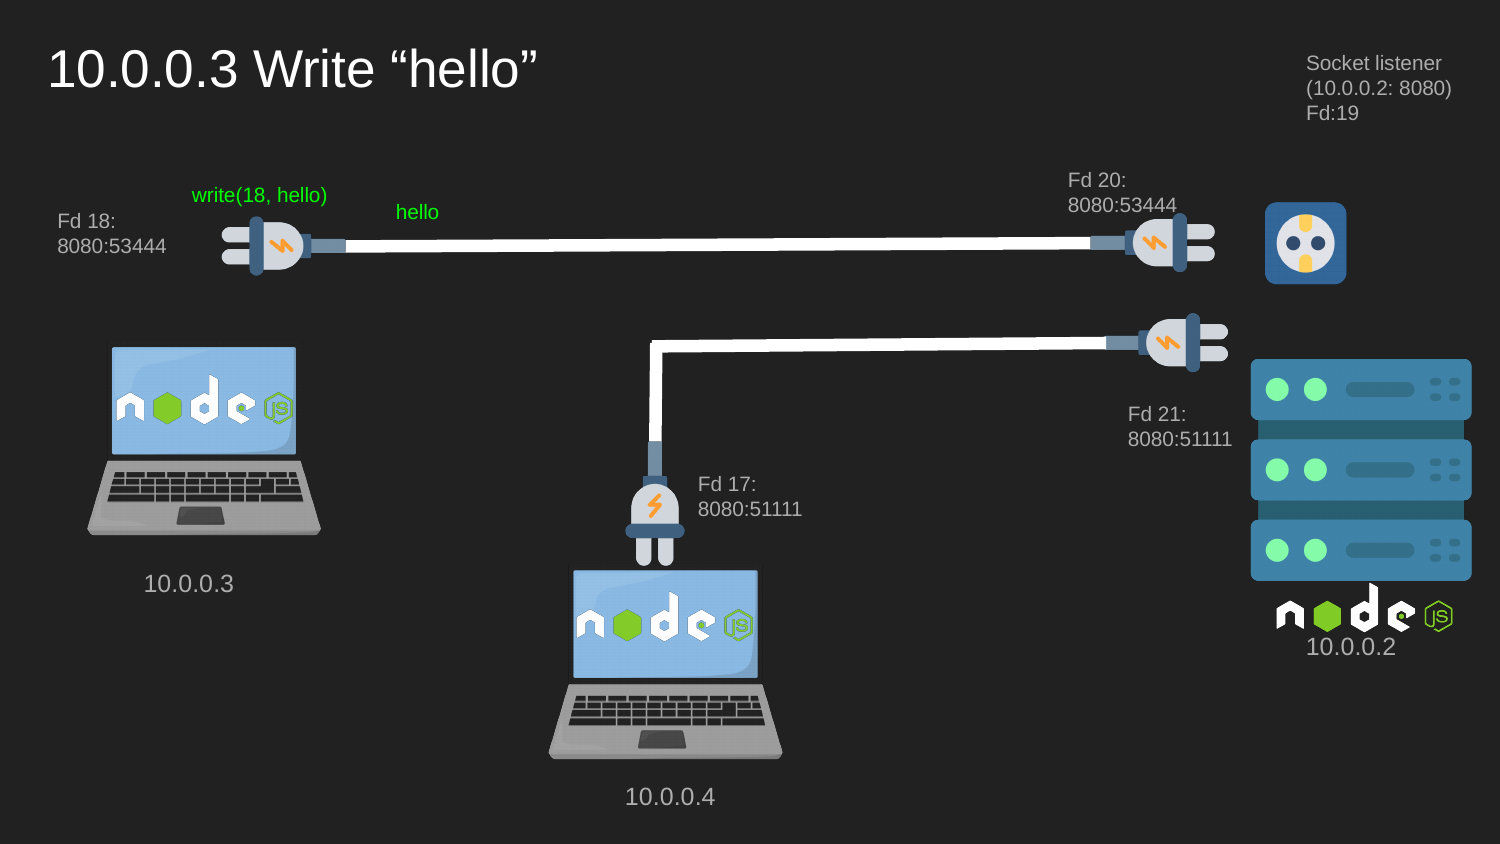

# 10.0.0.3 Write “hello”
Socket listener
(10.0.0.2: 8080)
Fd:19
Fd 20:
8080:53444
write(18, hello)
hello
Fd 18:
8080:53444
Fd 21:
8080:51111
Fd 17:
8080:51111
10.0.0.3
10.0.0.2
10.0.0.4